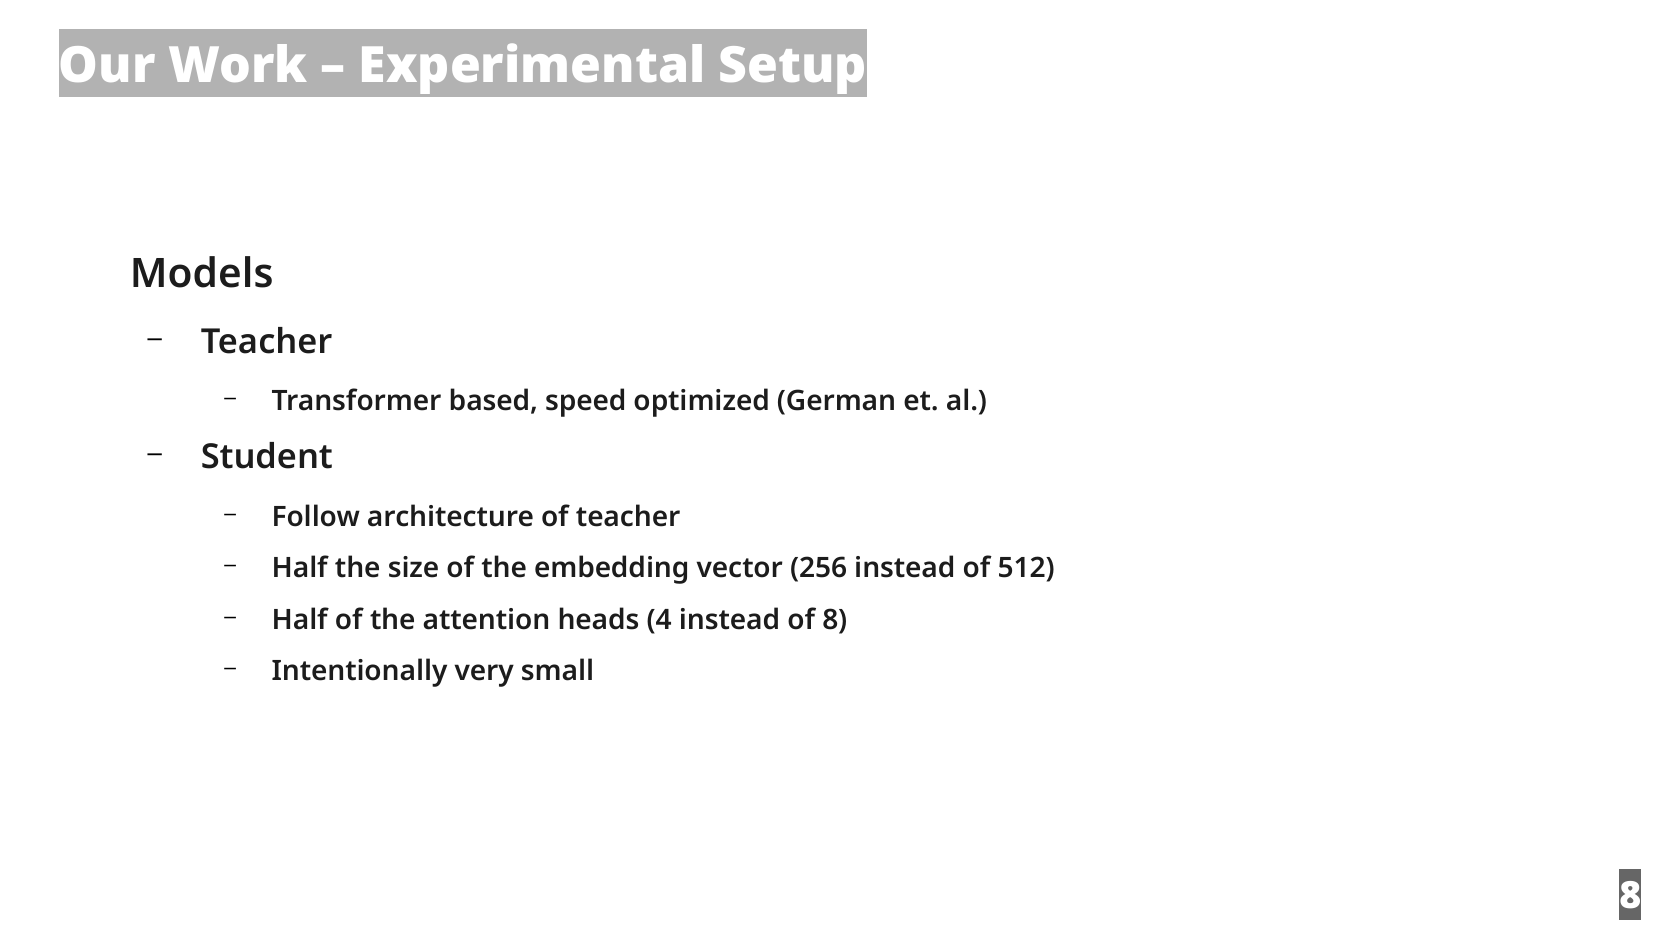

# Our Work – Experimental Setup
Models
Teacher
Transformer based, speed optimized (German et. al.)
Student
Follow architecture of teacher
Half the size of the embedding vector (256 instead of 512)
Half of the attention heads (4 instead of 8)
Intentionally very small